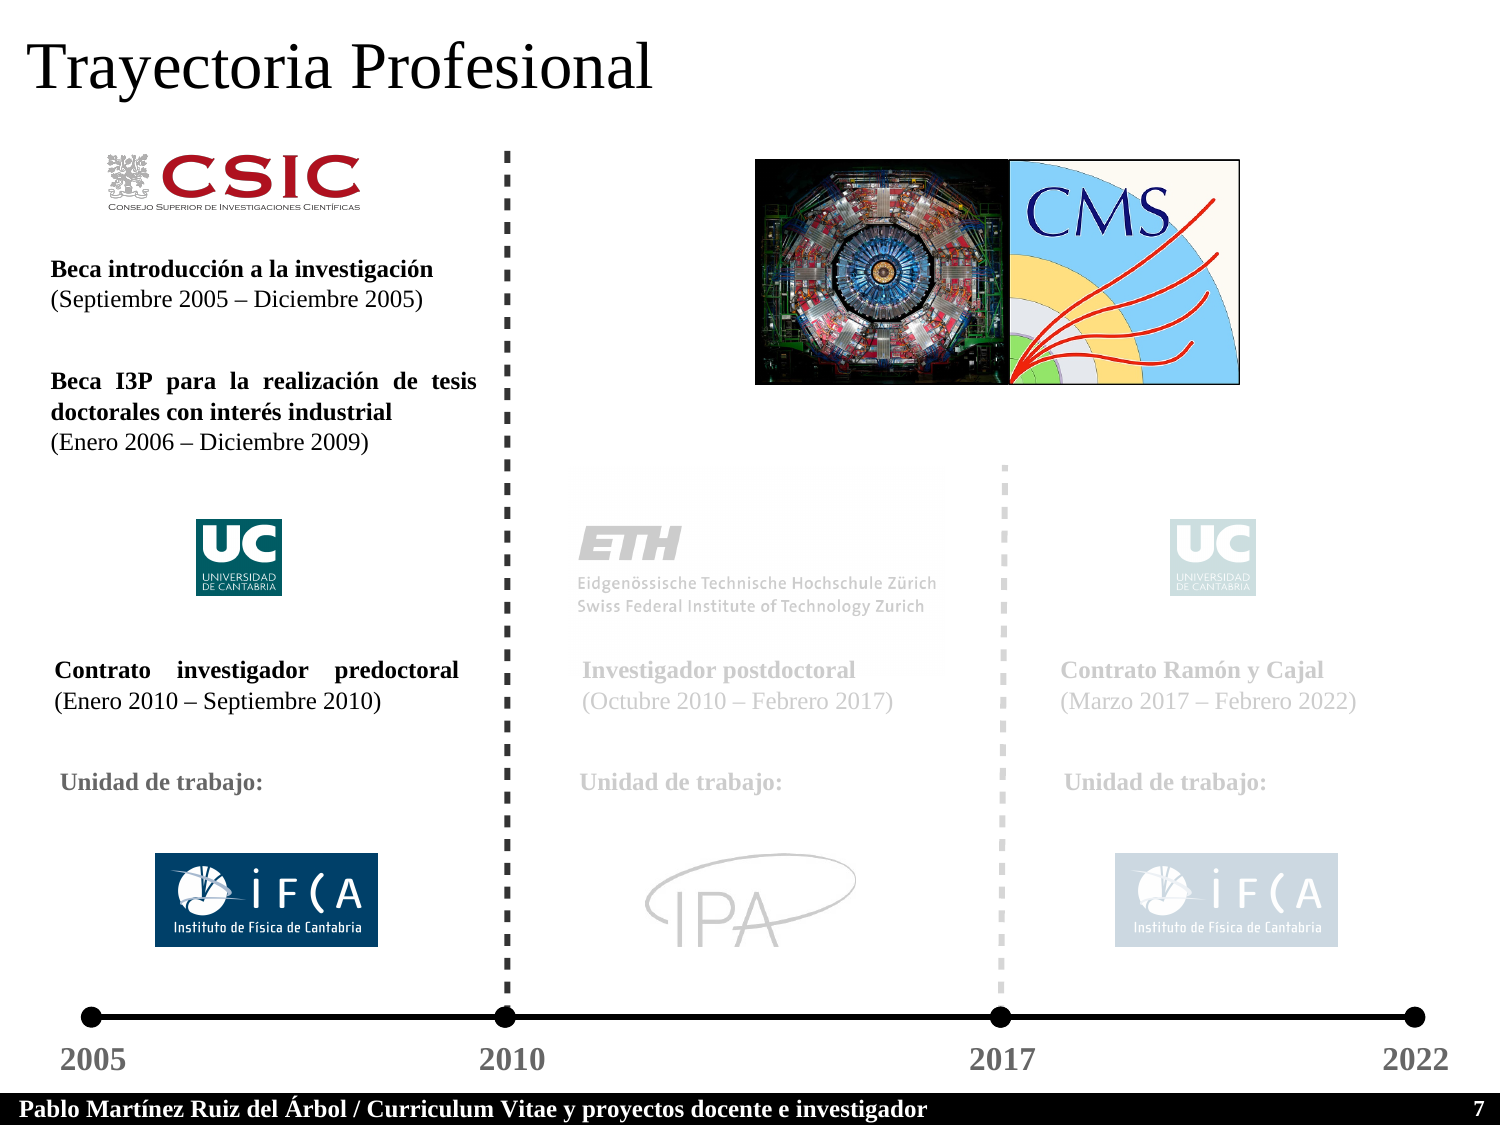

Trayectoria Profesional
Beca introducción a la investigación
(Septiembre 2005 – Diciembre 2005)
Beca I3P para la realización de tesis doctorales con interés industrial
(Enero 2006 – Diciembre 2009)
Contrato investigador predoctoral (Enero 2010 – Septiembre 2010)
Investigador postdoctoral
(Octubre 2010 – Febrero 2017)
Contrato Ramón y Cajal
(Marzo 2017 – Febrero 2022)
Unidad de trabajo:
Unidad de trabajo:
Unidad de trabajo:
2005
2010
2017
2022
7